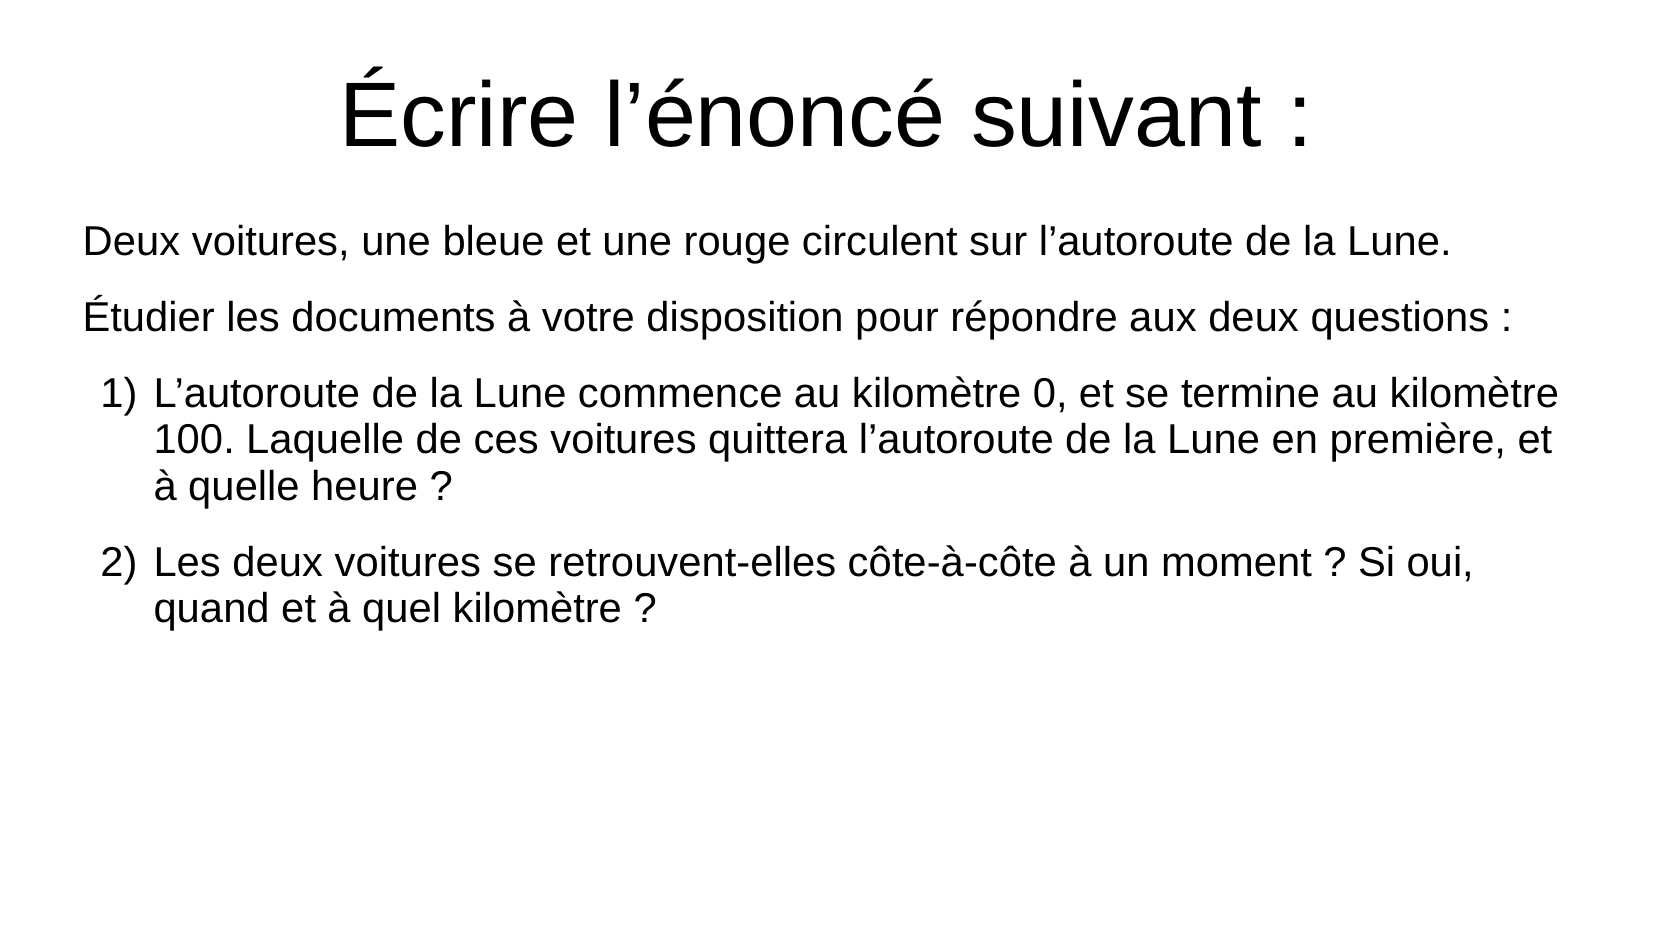

# Écrire l’énoncé suivant :
Deux voitures, une bleue et une rouge circulent sur l’autoroute de la Lune.
Étudier les documents à votre disposition pour répondre aux deux questions :
L’autoroute de la Lune commence au kilomètre 0, et se termine au kilomètre 100. Laquelle de ces voitures quittera l’autoroute de la Lune en première, et à quelle heure ?
Les deux voitures se retrouvent-elles côte-à-côte à un moment ? Si oui, quand et à quel kilomètre ?